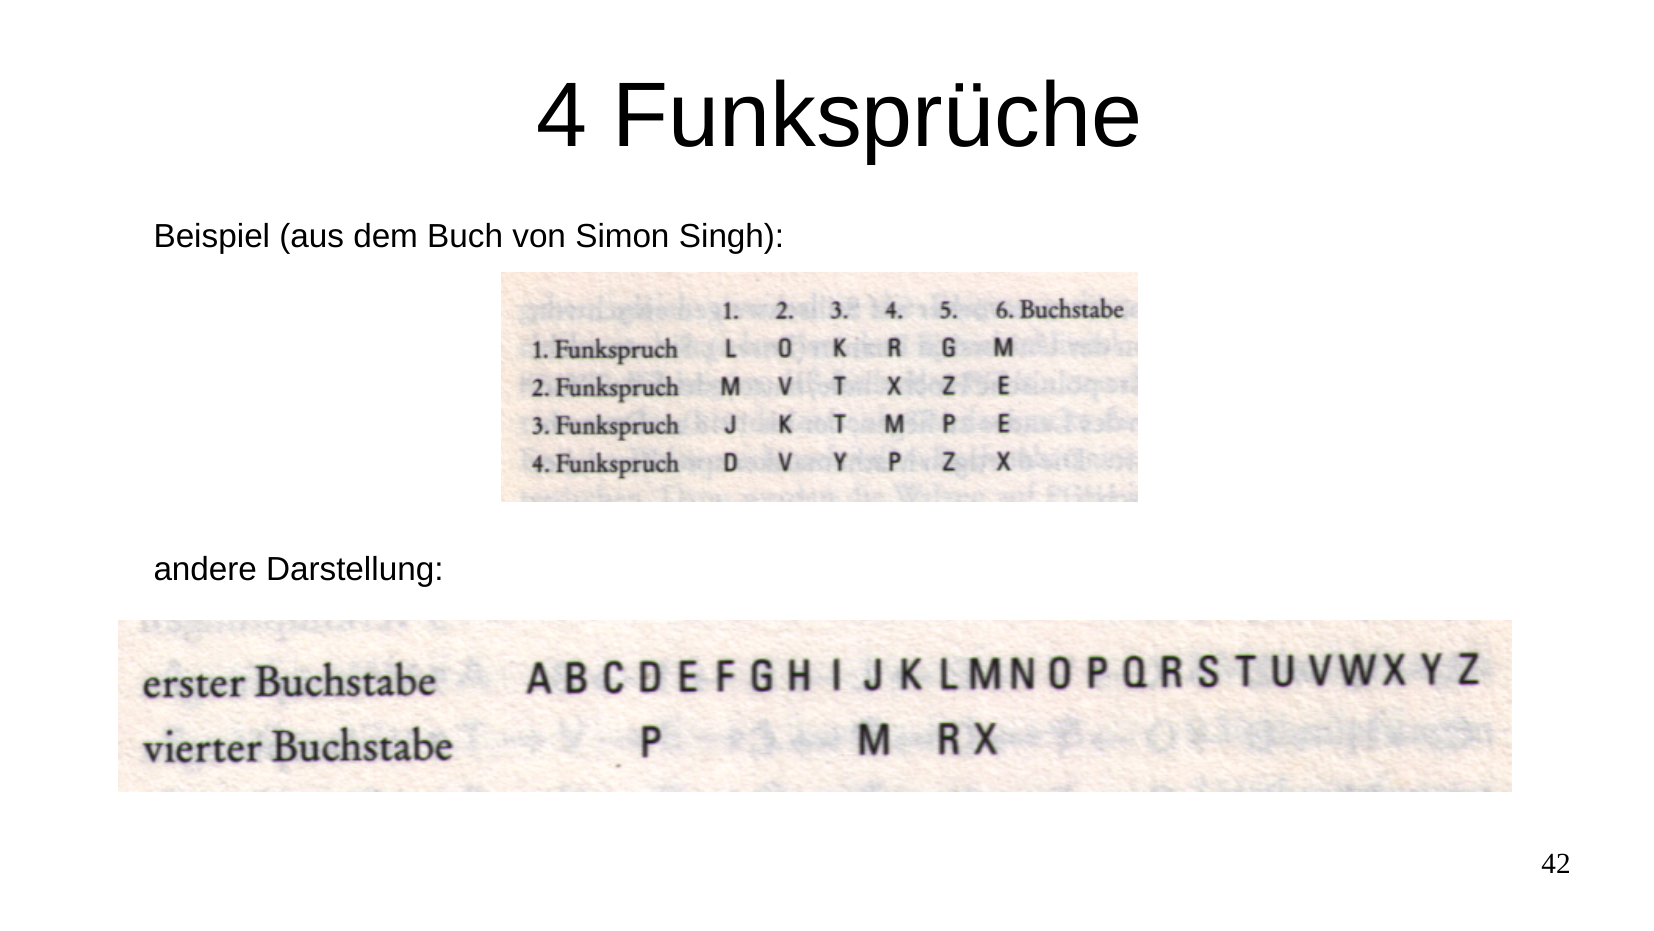

# 4 Funksprüche
Beispiel (aus dem Buch von Simon Singh):
andere Darstellung:
42